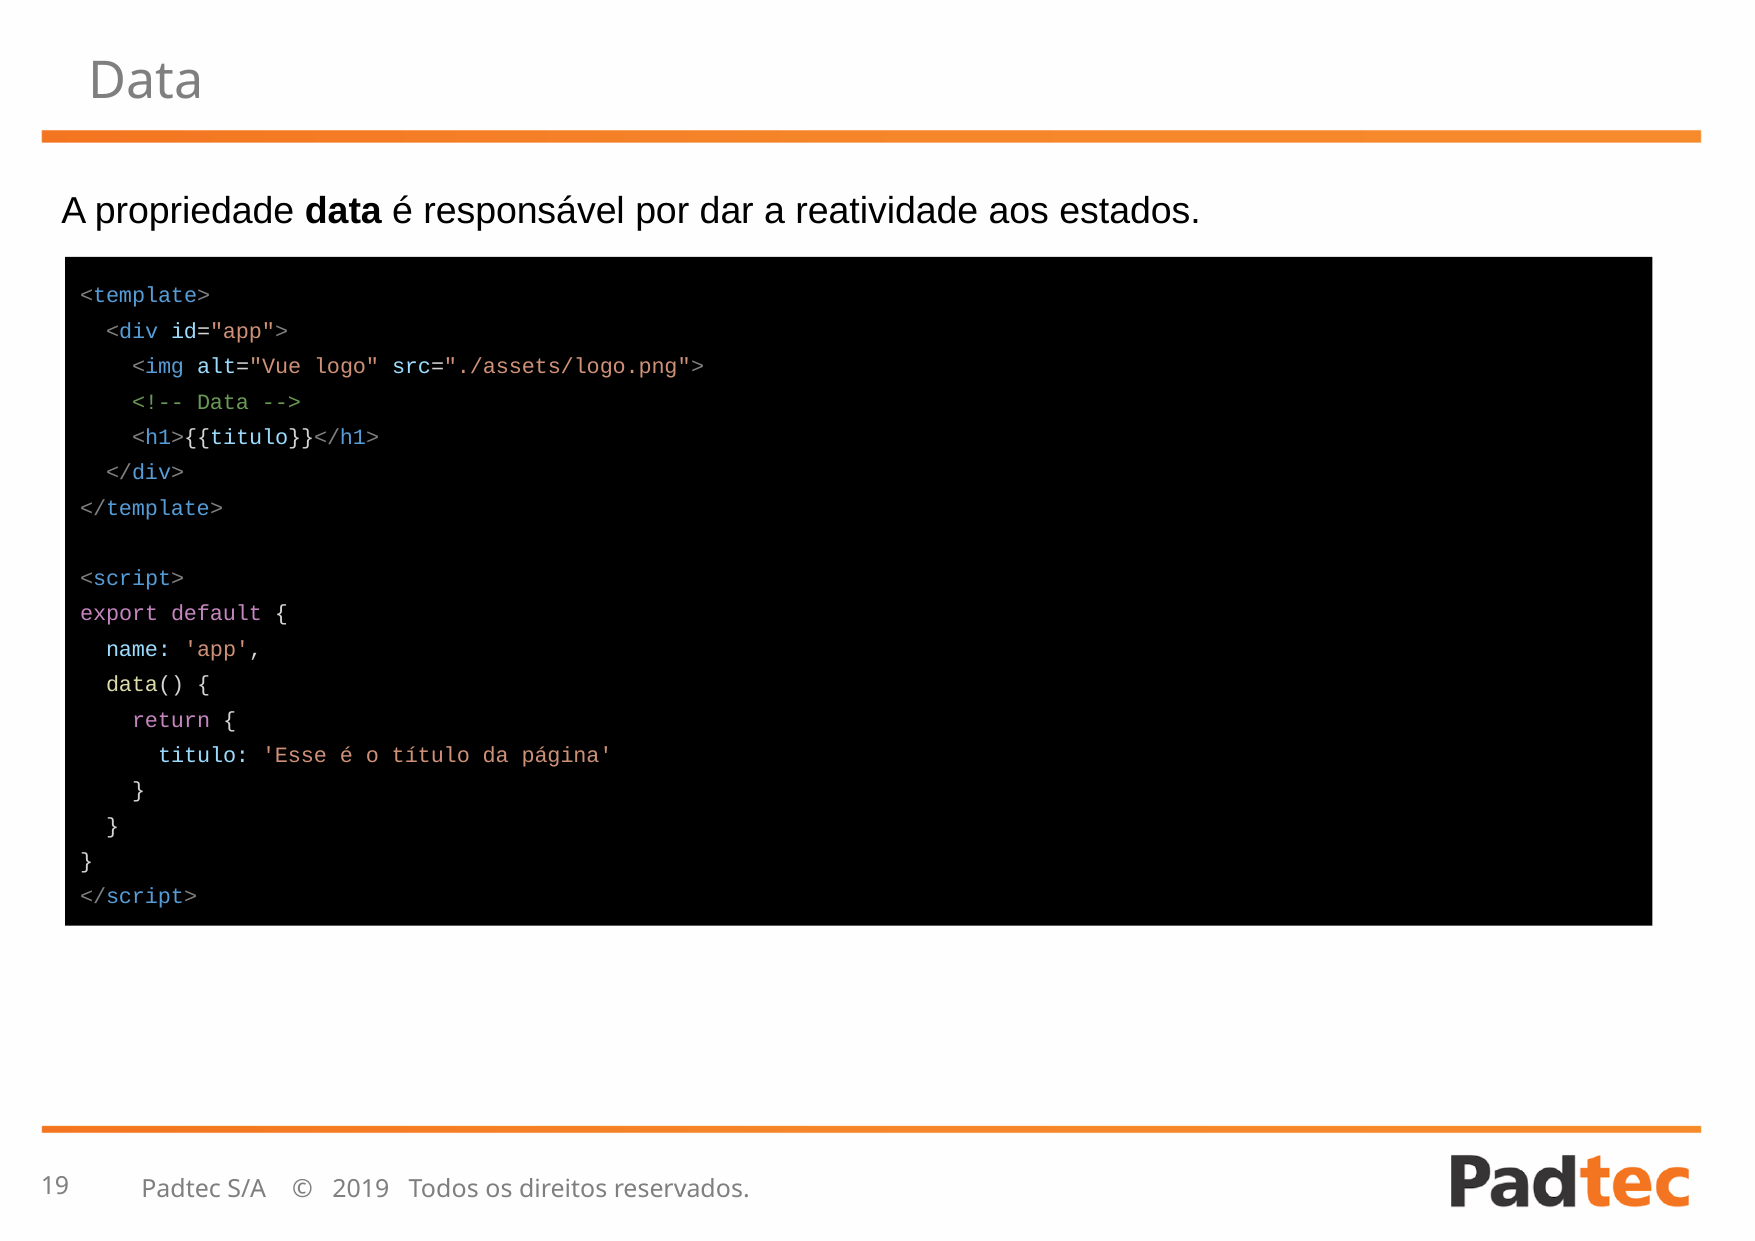

# Data
A propriedade data é responsável por dar a reatividade aos estados.
<template>
 <div id="app">
 <img alt="Vue logo" src="./assets/logo.png">
 <!-- Data -->
 <h1>{{titulo}}</h1>
 </div>
</template>
<script>
export default {
 name: 'app',
 data() {
 return {
 titulo: 'Esse é o título da página'
 }
 }
}
</script>